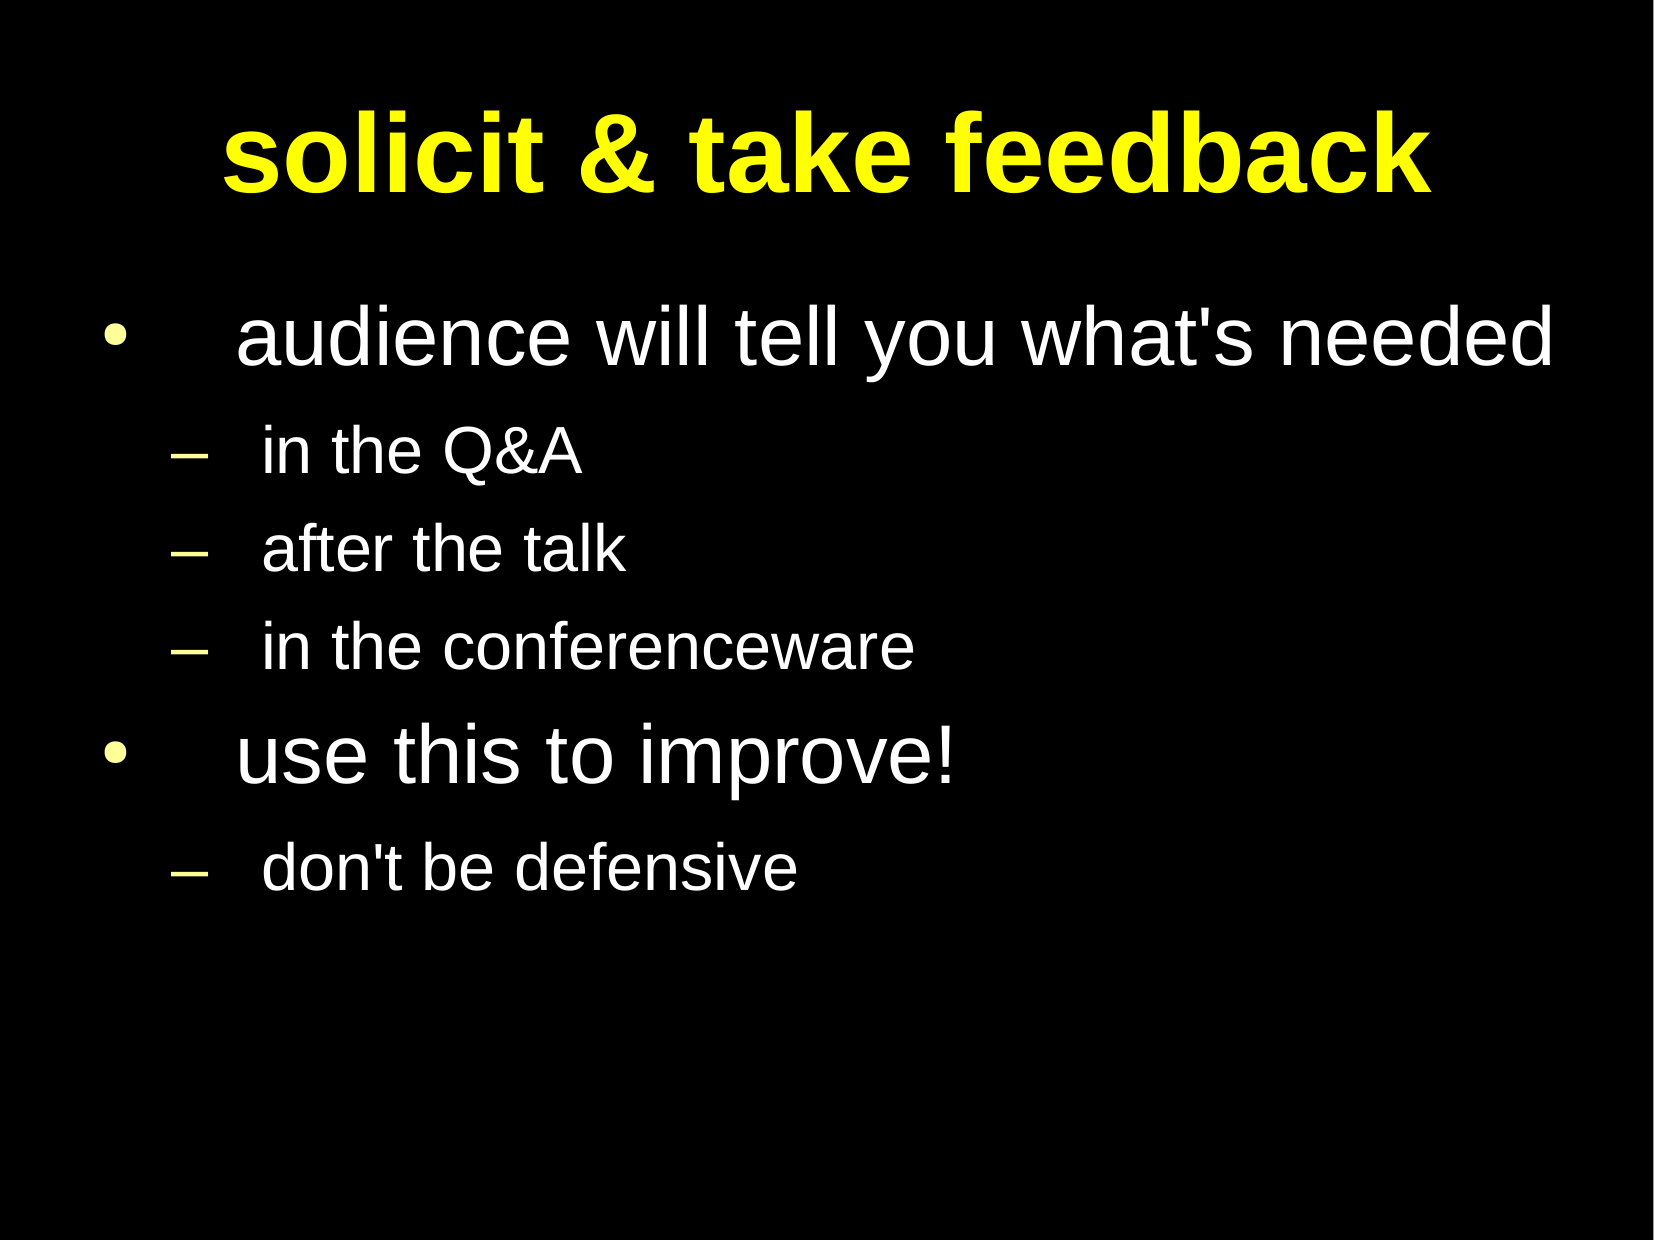

# solicit & take feedback
audience will tell you what's needed
in the Q&A
after the talk
in the conferenceware
use this to improve!
don't be defensive